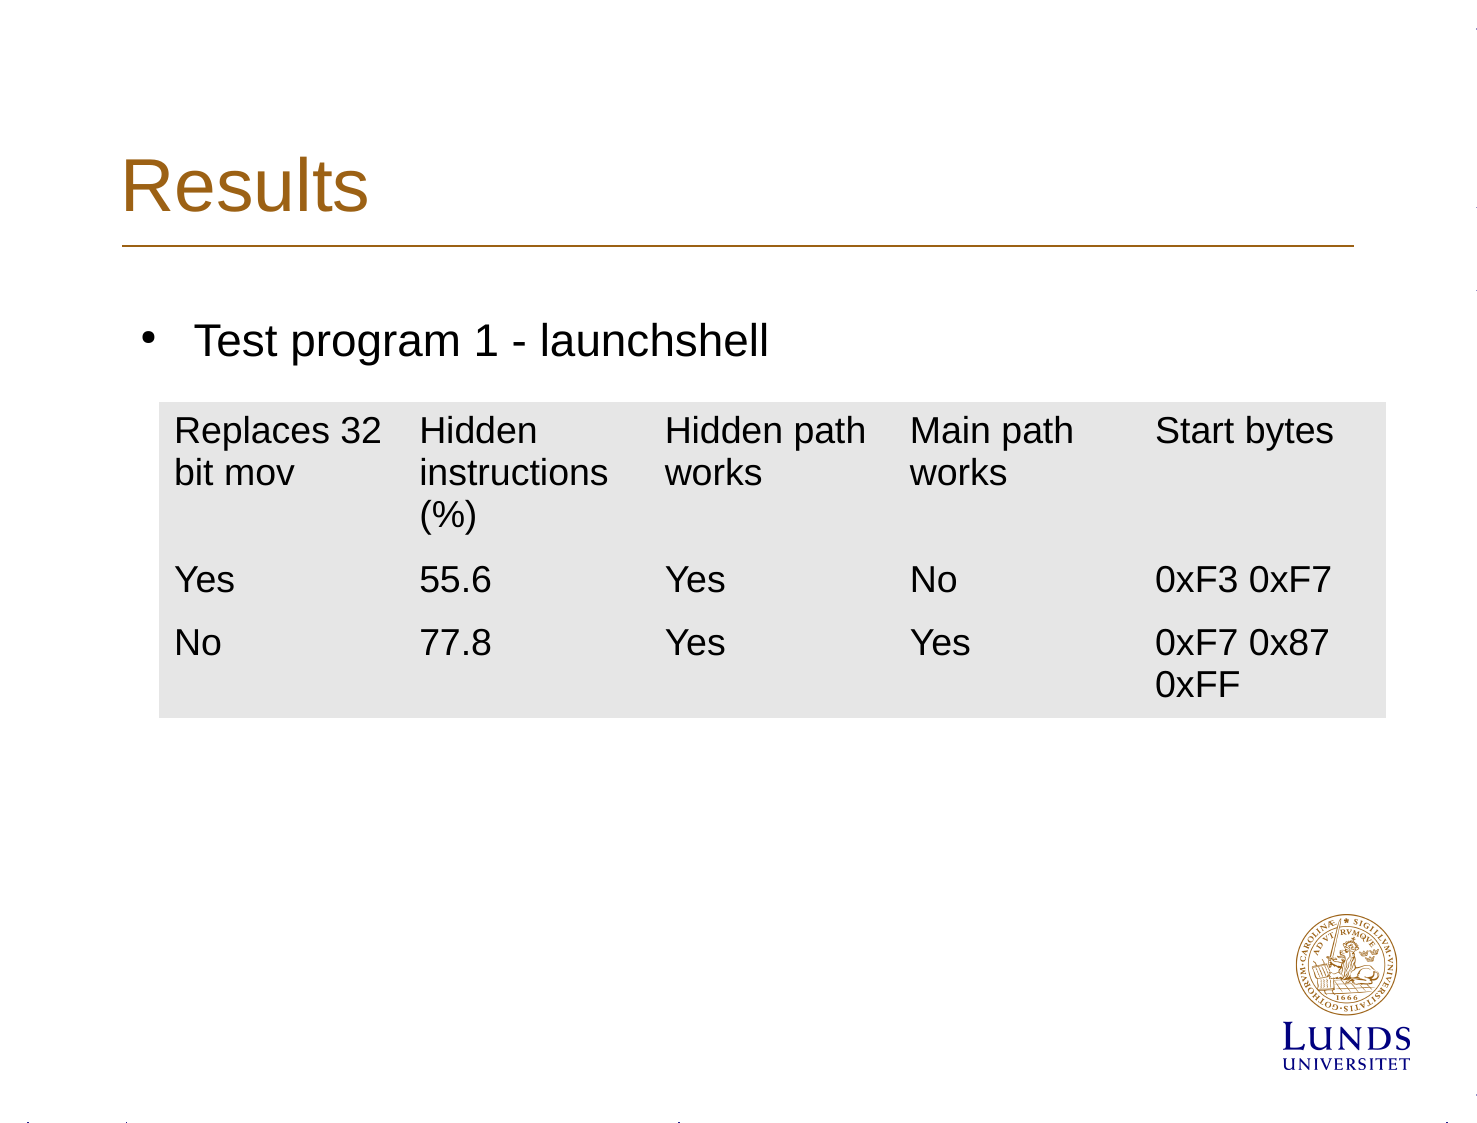

# Results
Test program 1 - launchshell
| Replaces 32 bit mov | Hidden instructions (%) | Hidden path works | Main path works | Start bytes |
| --- | --- | --- | --- | --- |
| Yes | 55.6 | Yes | No | 0xF3 0xF7 |
| No | 77.8 | Yes | Yes | 0xF7 0x87 0xFF |